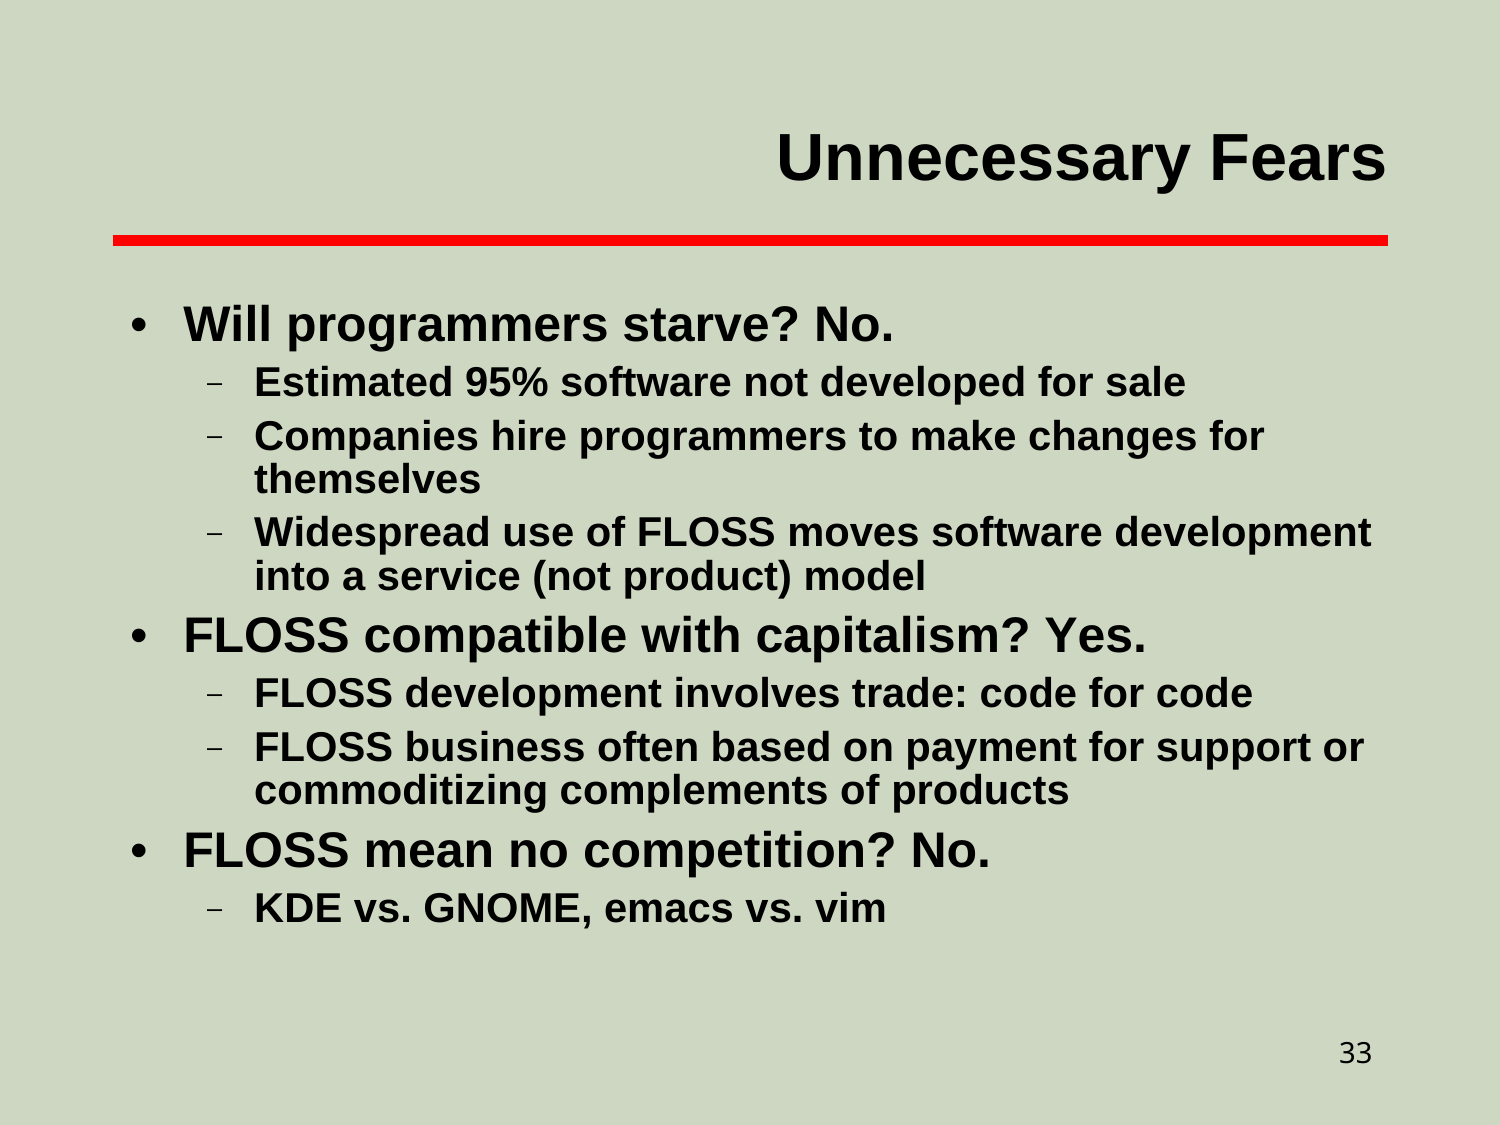

# Unnecessary Fears
Will programmers starve? No.
Estimated 95% software not developed for sale
Companies hire programmers to make changes for themselves
Widespread use of FLOSS moves software development into a service (not product) model
FLOSS compatible with capitalism? Yes.
FLOSS development involves trade: code for code
FLOSS business often based on payment for support or commoditizing complements of products
FLOSS mean no competition? No.
KDE vs. GNOME, emacs vs. vim